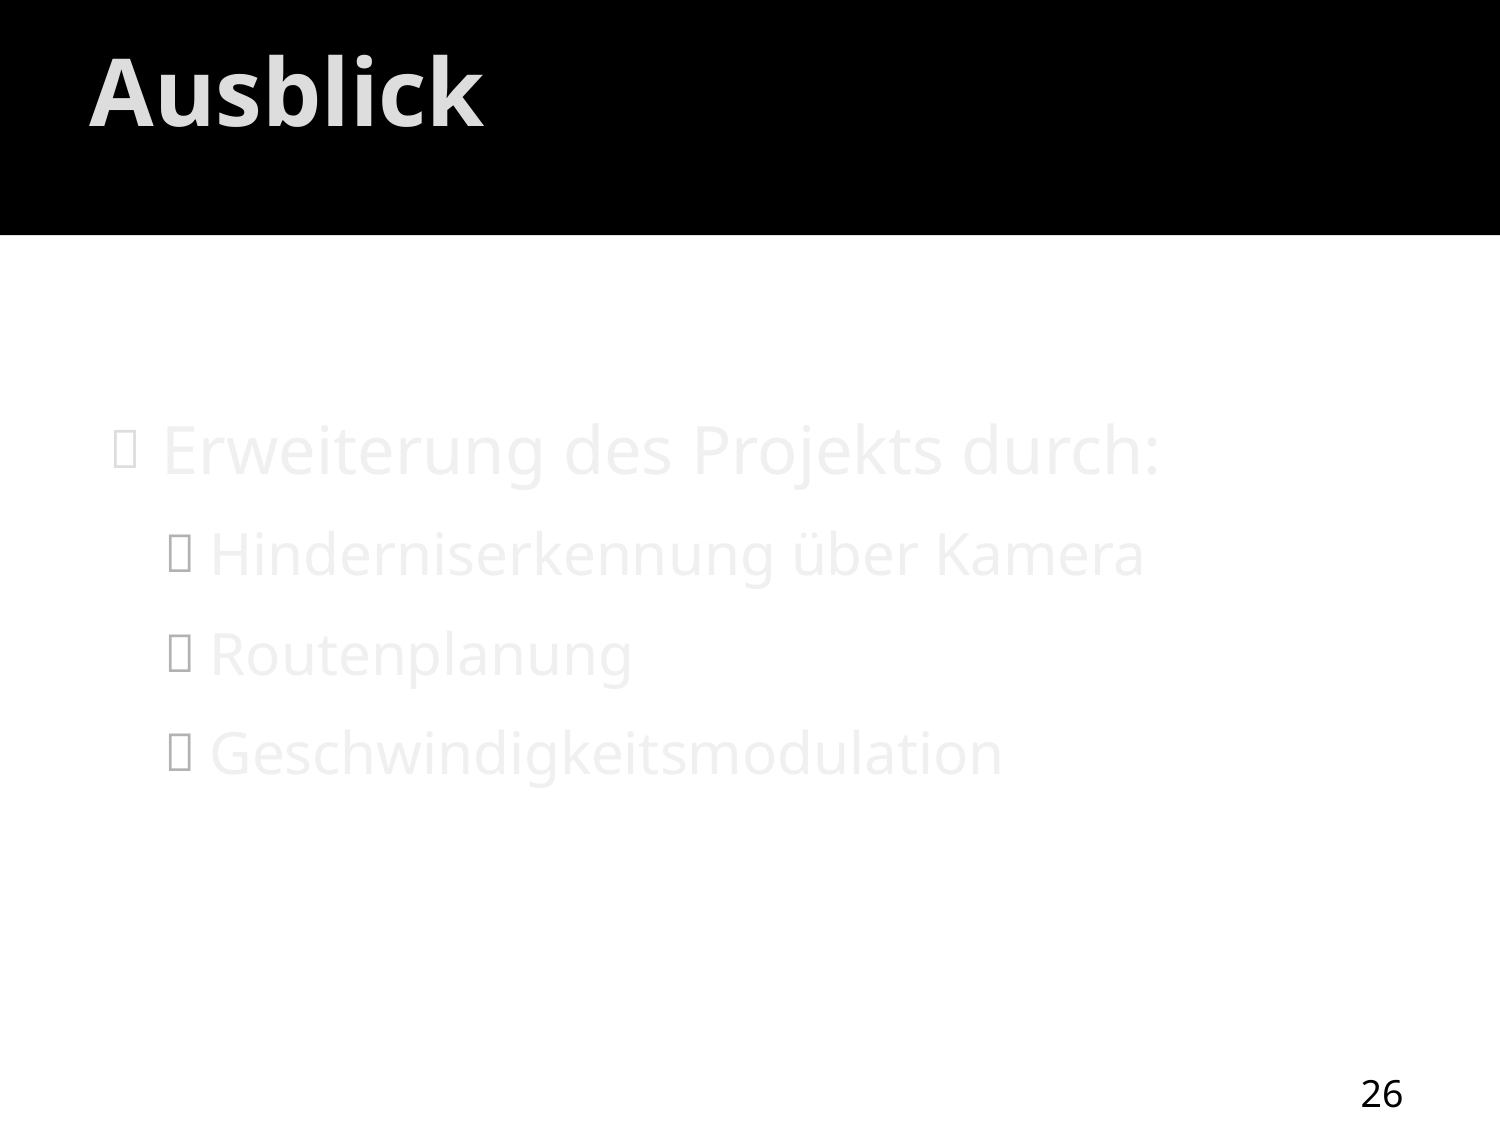

# Ausblick
Erweiterung des Projekts durch:
Hinderniserkennung über Kamera
Routenplanung
Geschwindigkeitsmodulation